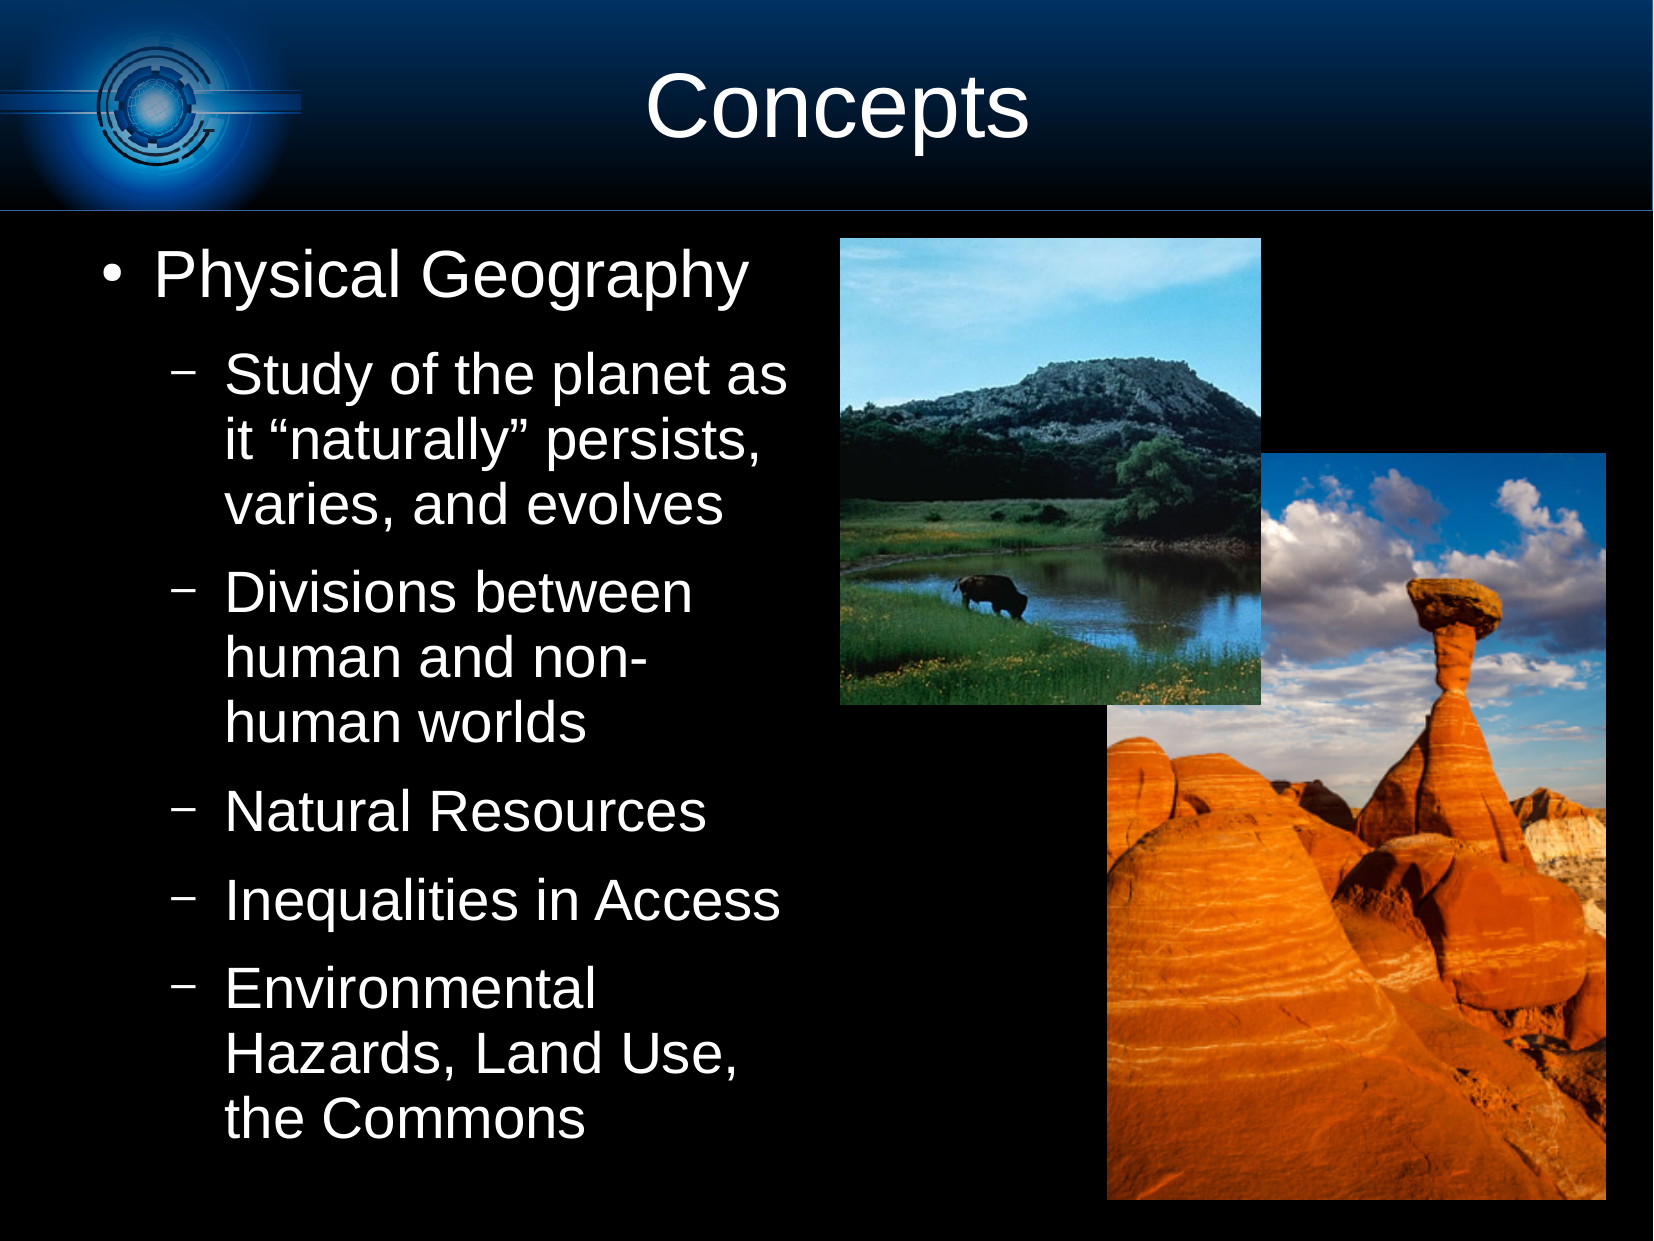

# Concepts
Physical Geography
Study of the planet as it “naturally” persists, varies, and evolves
Divisions between human and non-human worlds
Natural Resources
Inequalities in Access
Environmental Hazards, Land Use, the Commons